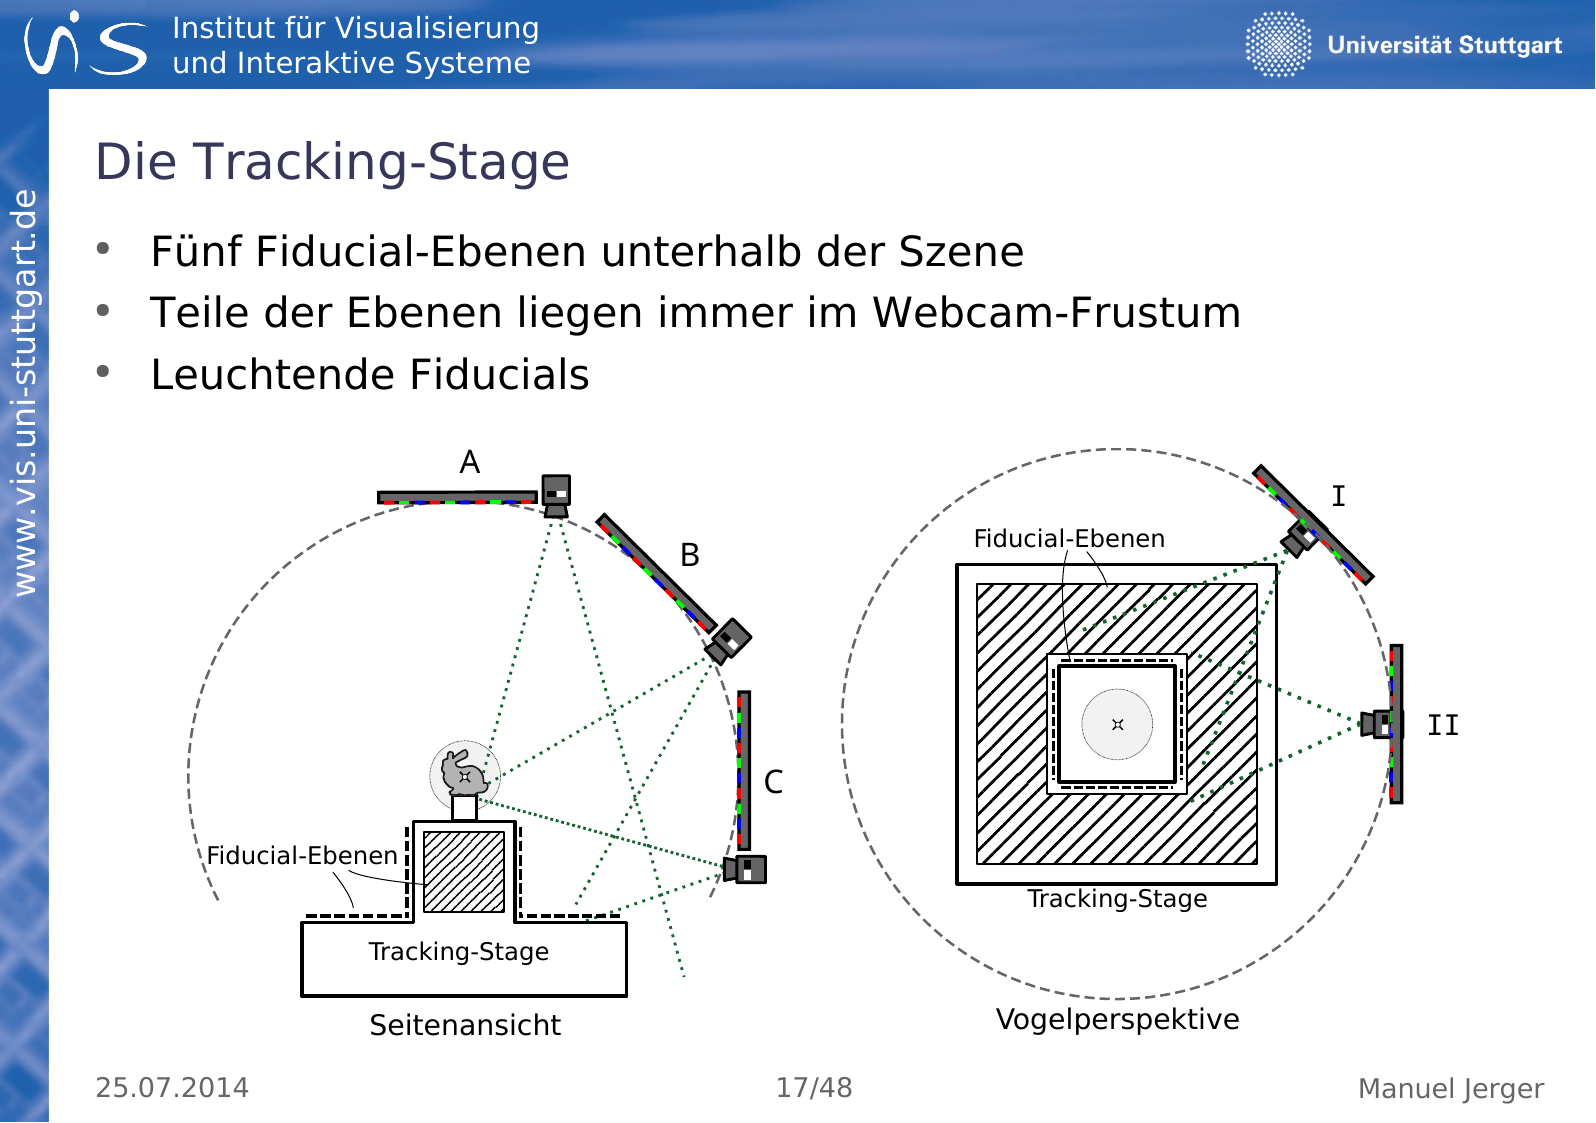

# Die Tracking-Stage
Fünf Fiducial-Ebenen unterhalb der Szene
Teile der Ebenen liegen immer im Webcam-Frustum
Leuchtende Fiducials